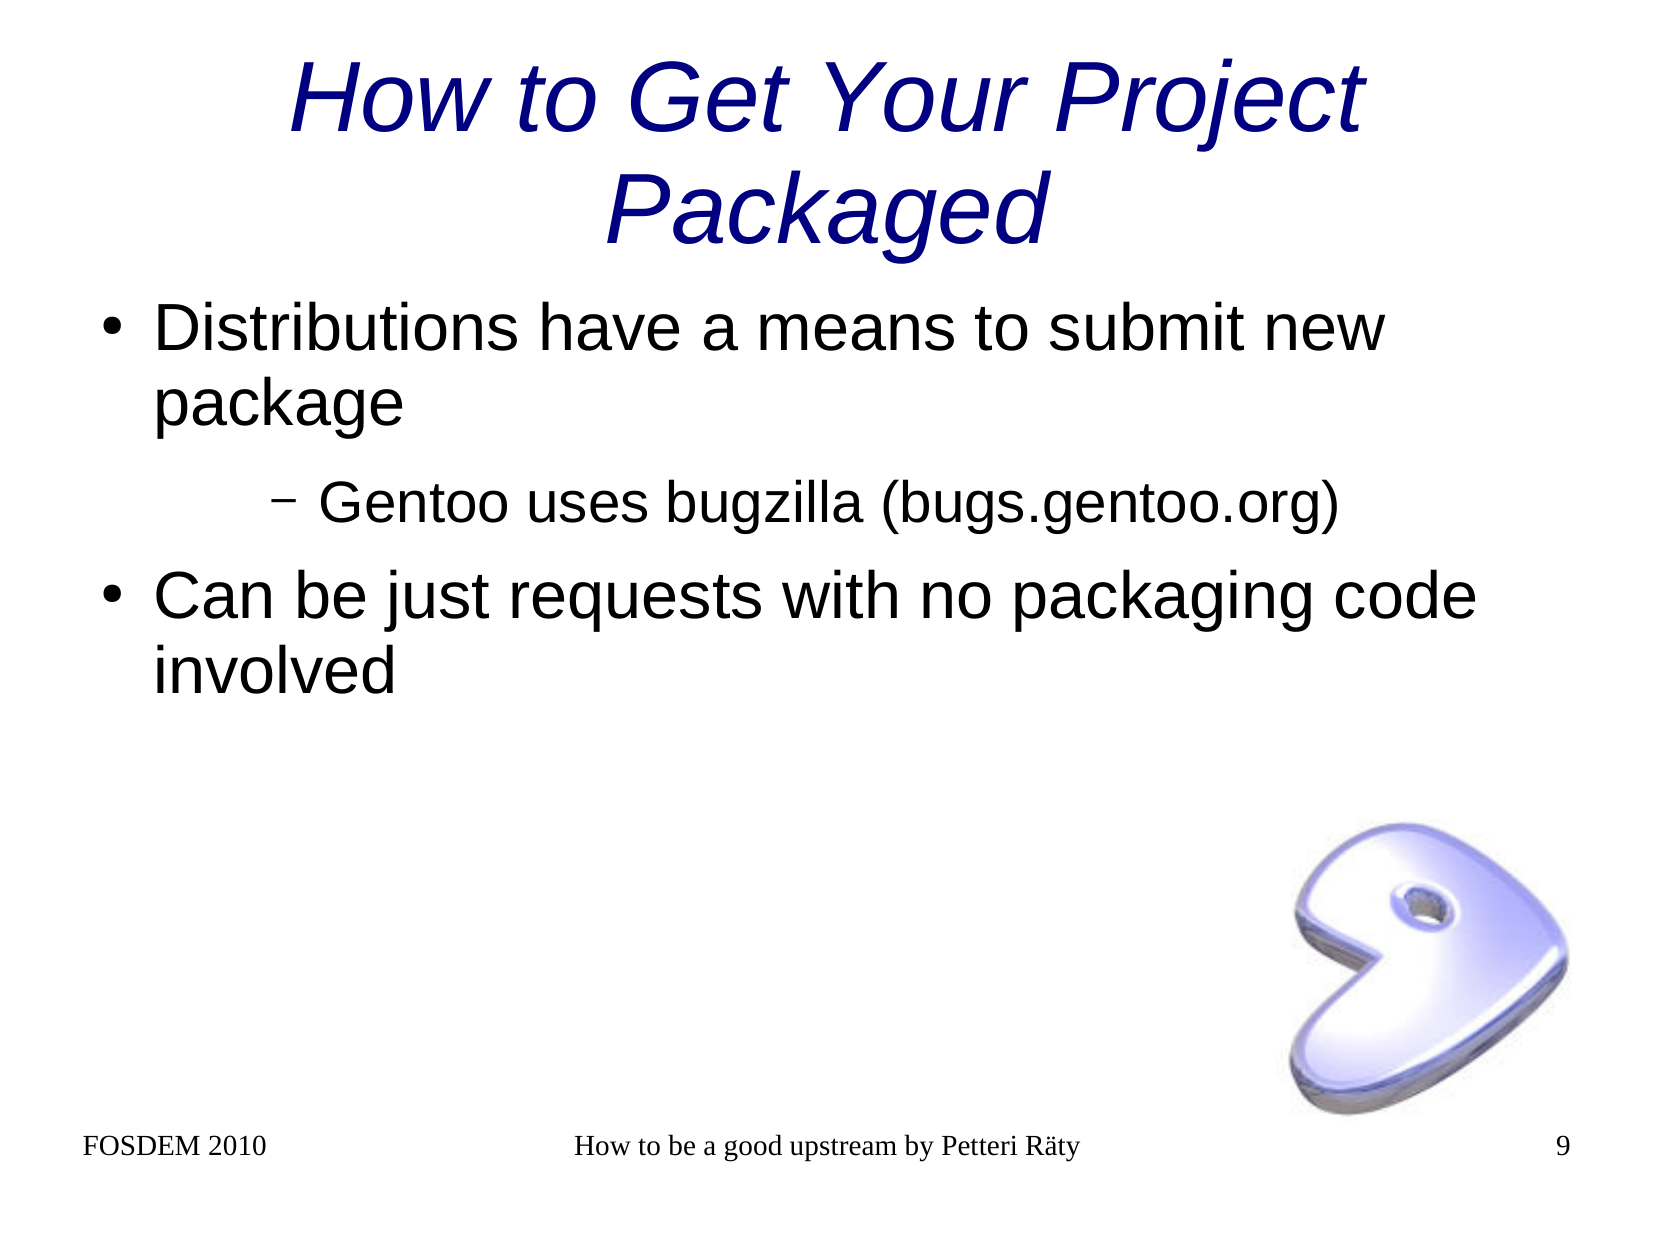

# How to Get Your Project Packaged
Distributions have a means to submit new package
Gentoo uses bugzilla (bugs.gentoo.org)
Can be just requests with no packaging code involved
9